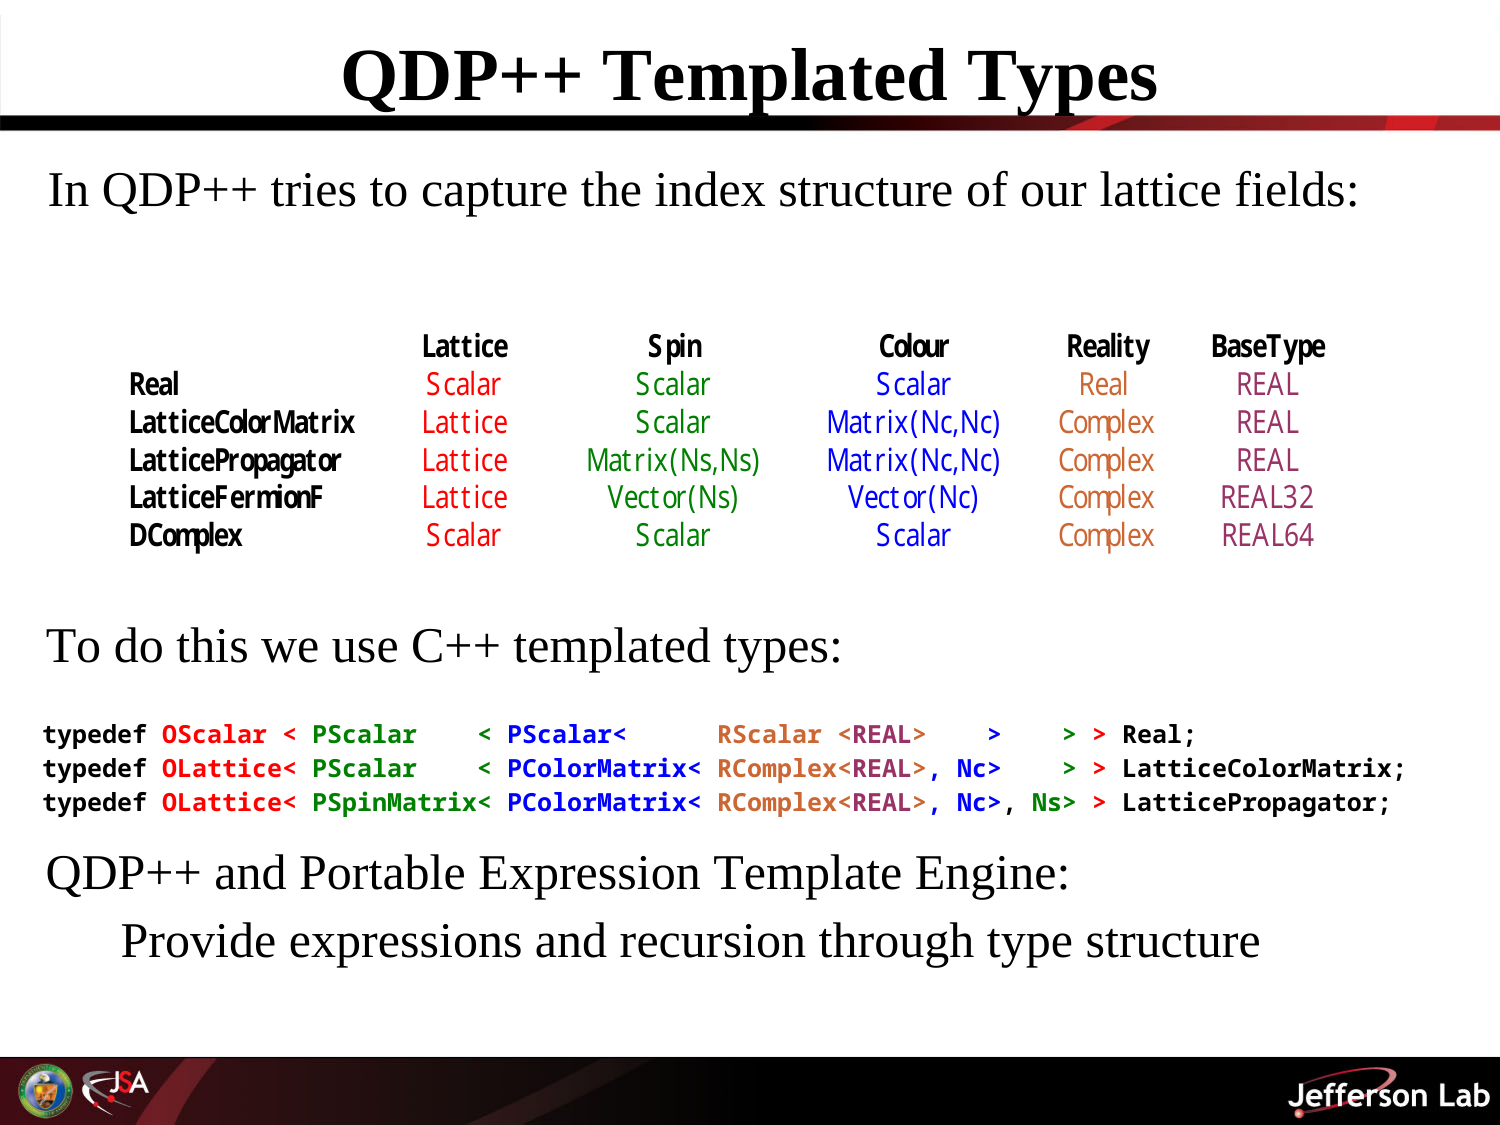

# QDP++ Templated Types
In QDP++ tries to capture the index structure of our lattice fields:
To do this we use C++ templated types:
typedef OScalar < PScalar < PScalar< RScalar <REAL> > > > Real;
typedef OLattice< PScalar < PColorMatrix< RComplex<REAL>, Nc> > > LatticeColorMatrix;
typedef OLattice< PSpinMatrix< PColorMatrix< RComplex<REAL>, Nc>, Ns> > LatticePropagator;
QDP++ and Portable Expression Template Engine:
Provide expressions and recursion through type structure